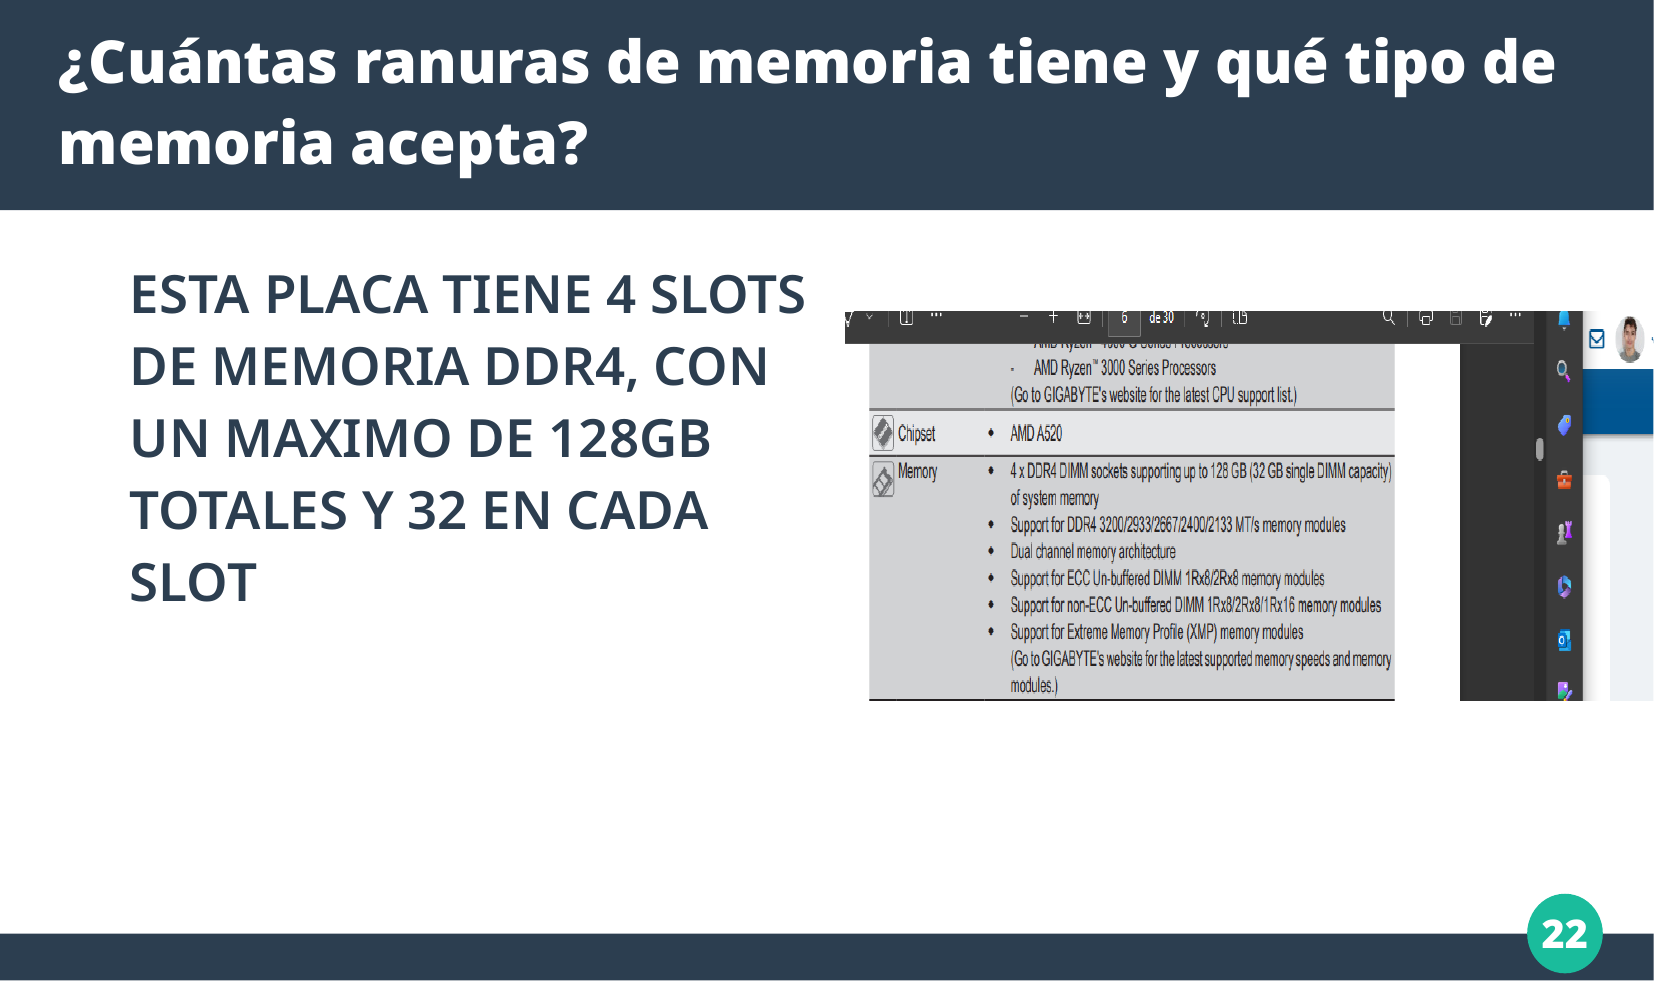

# ¿Cuántas ranuras de memoria tiene y qué tipo de memoria acepta?
ESTA PLACA TIENE 4 SLOTS DE MEMORIA DDR4, CON UN MAXIMO DE 128GB TOTALES Y 32 EN CADA SLOT